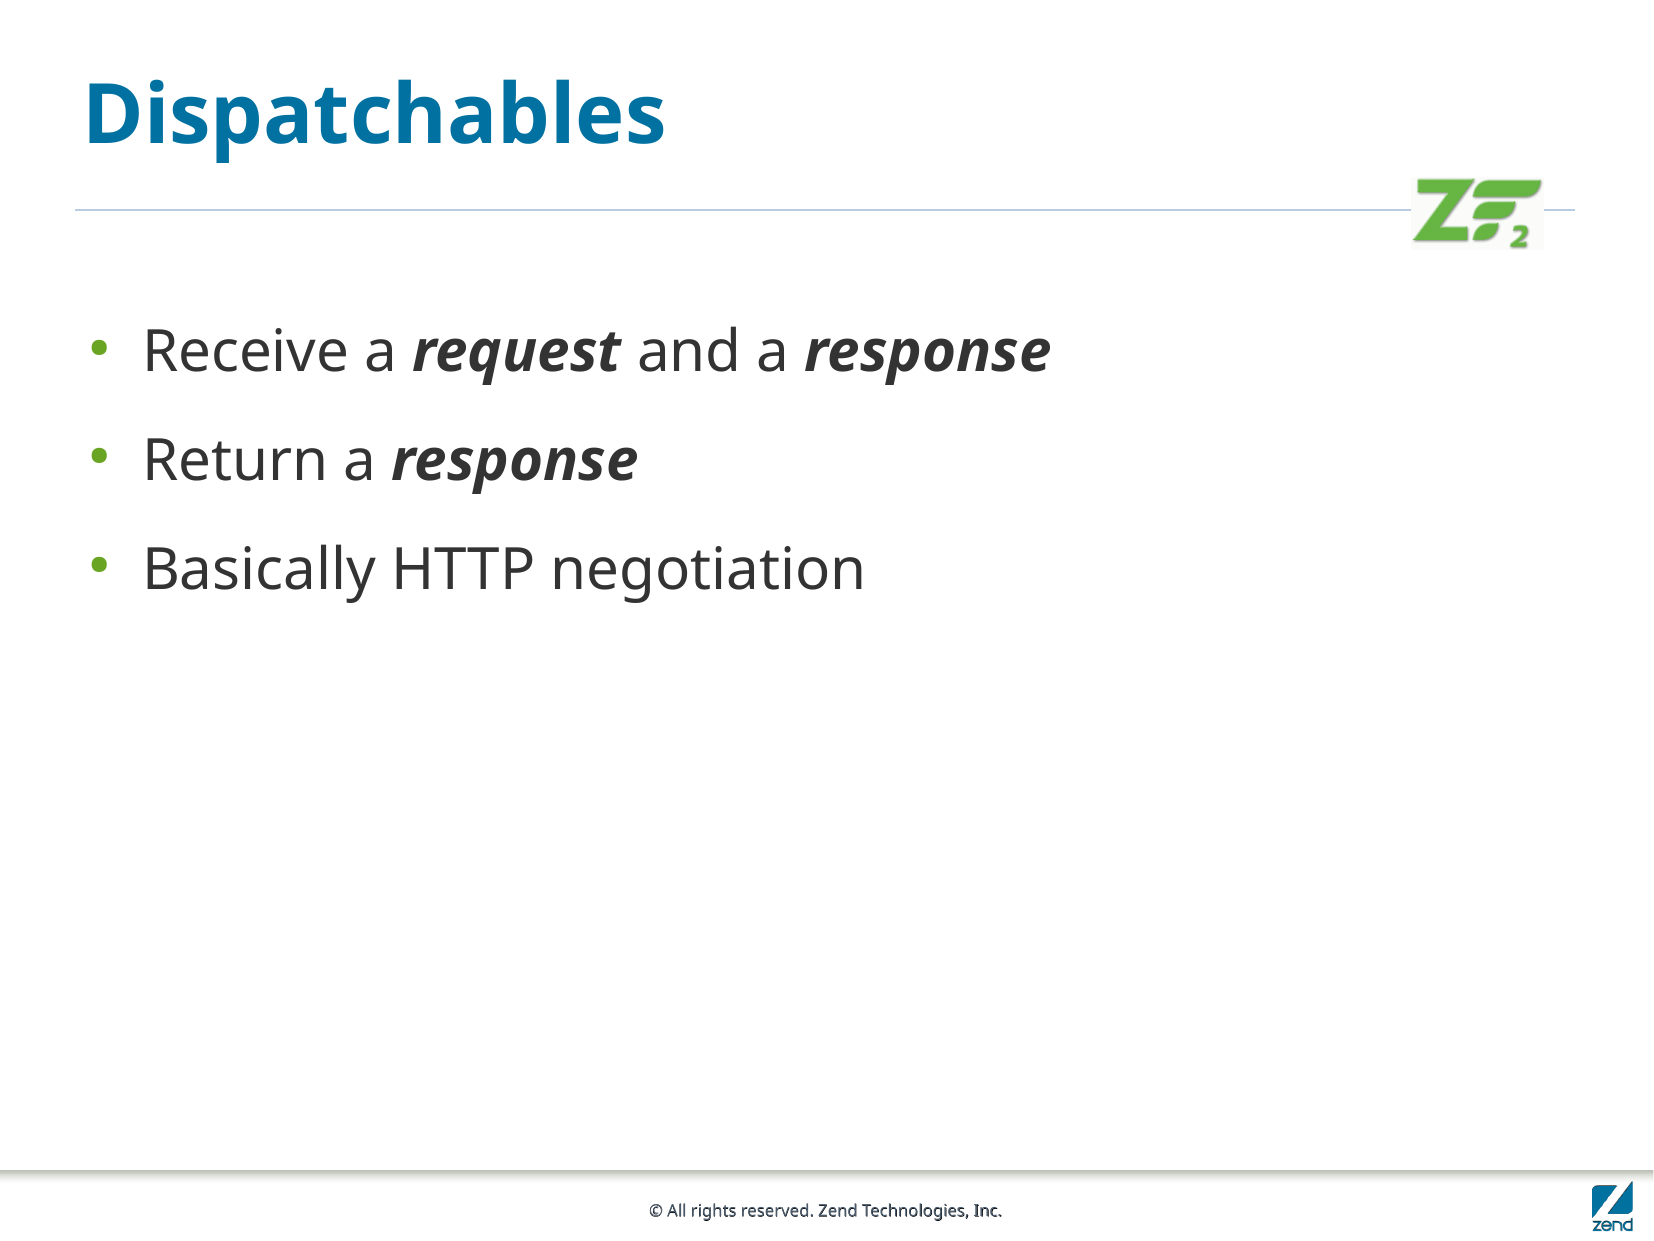

# Dispatchables
Receive a request and a response
Return a response
Basically HTTP negotiation